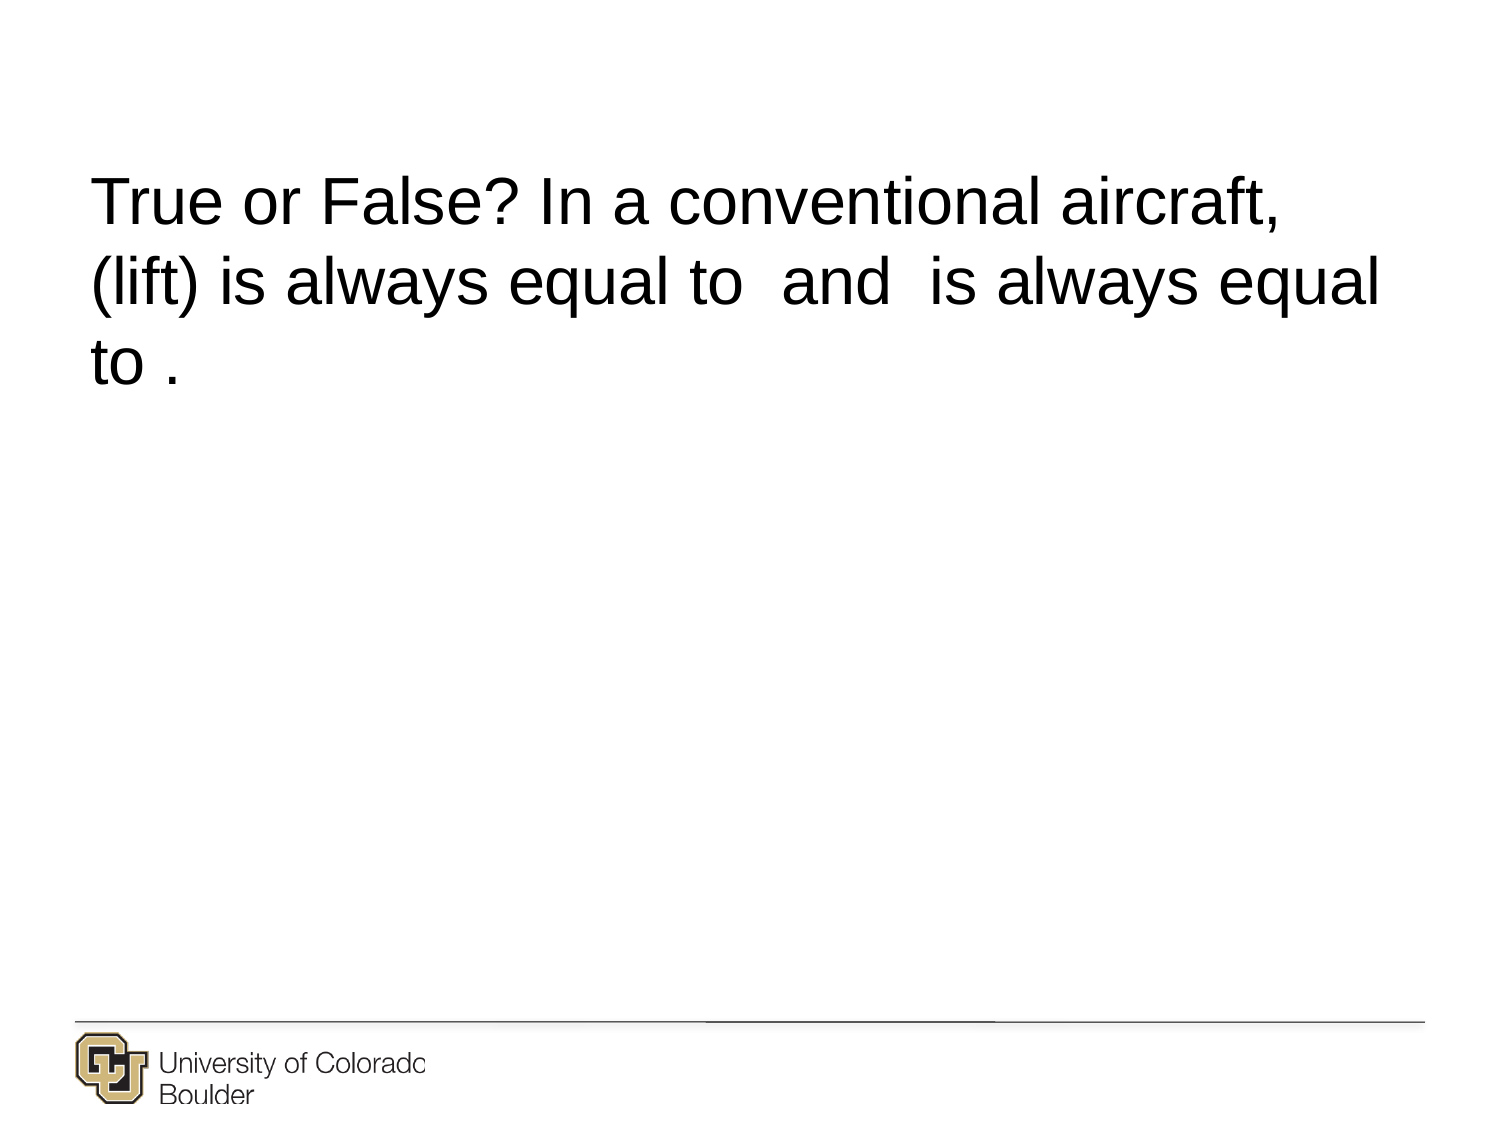

#
True or False? In a conventional aircraft, (lift) is always equal to and is always equal to .